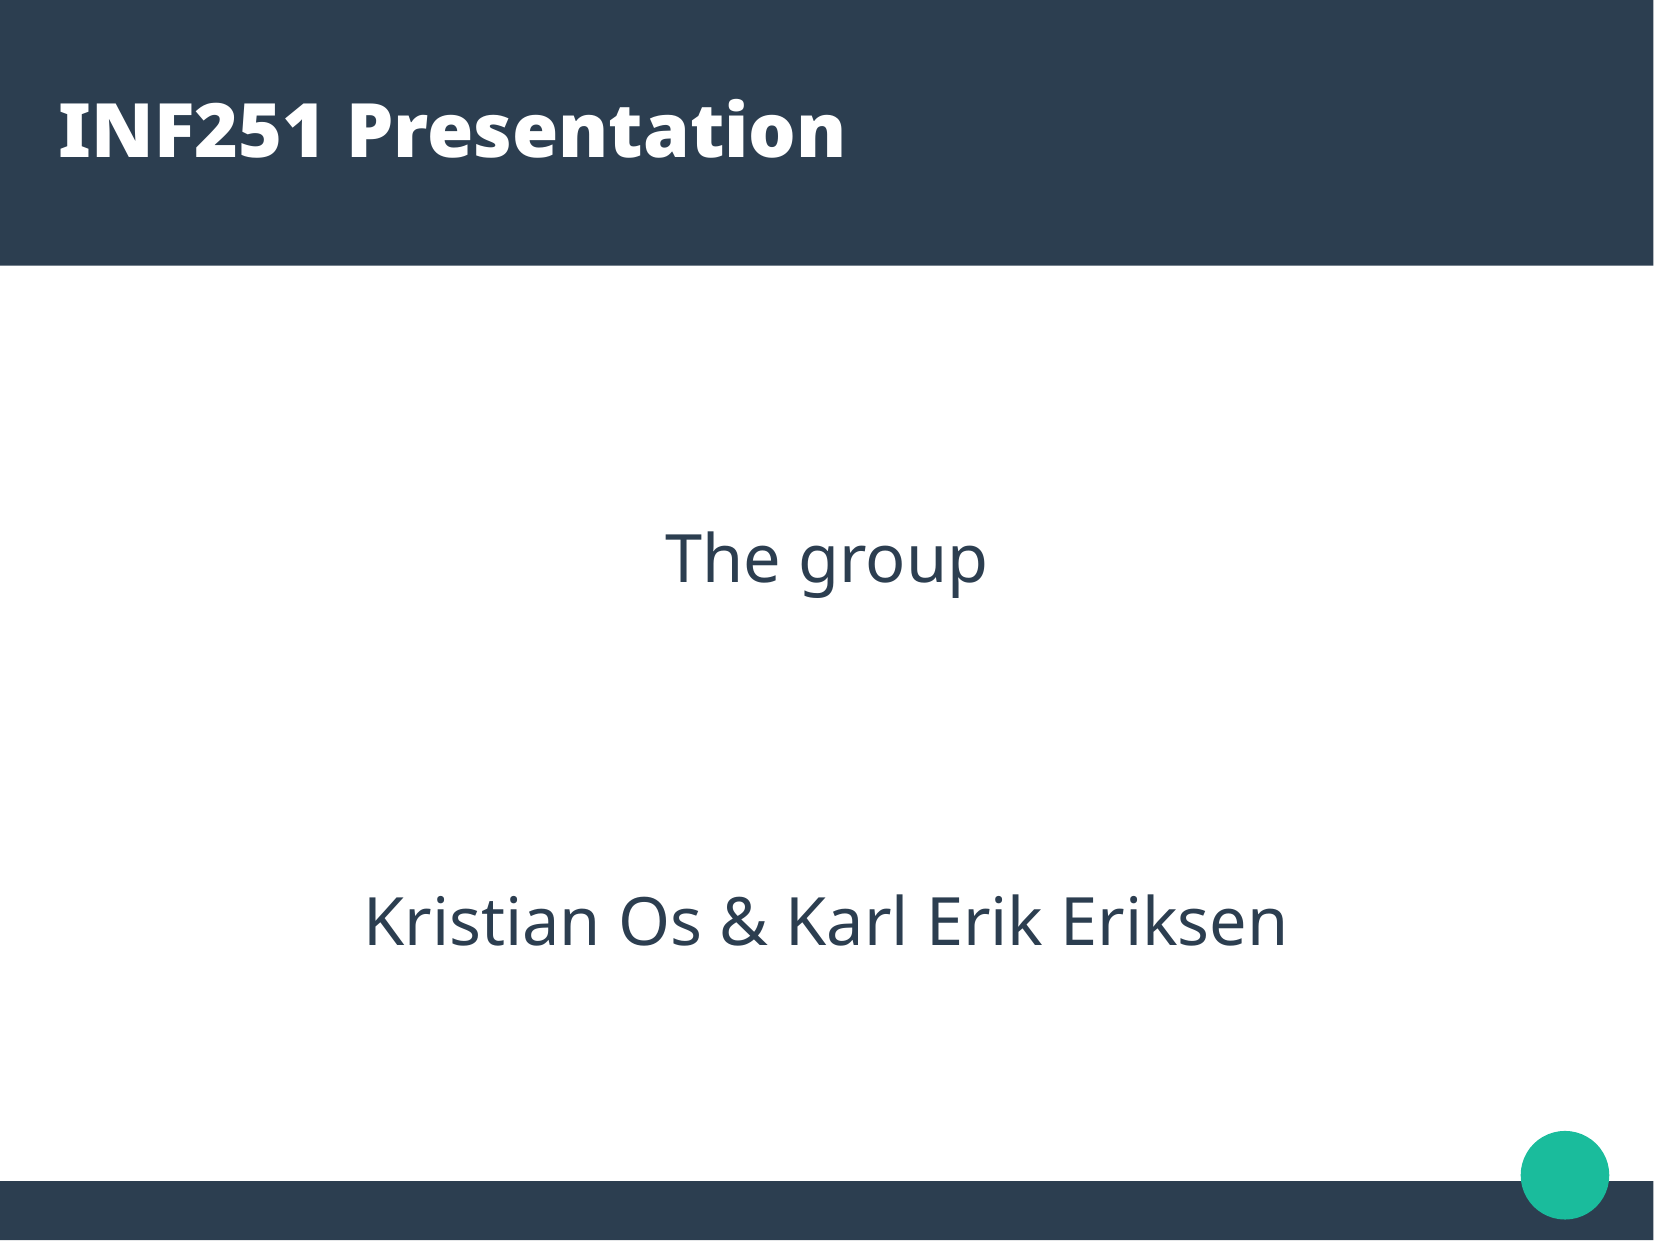

# INF251 Presentation
The group
Kristian Os & Karl Erik Eriksen